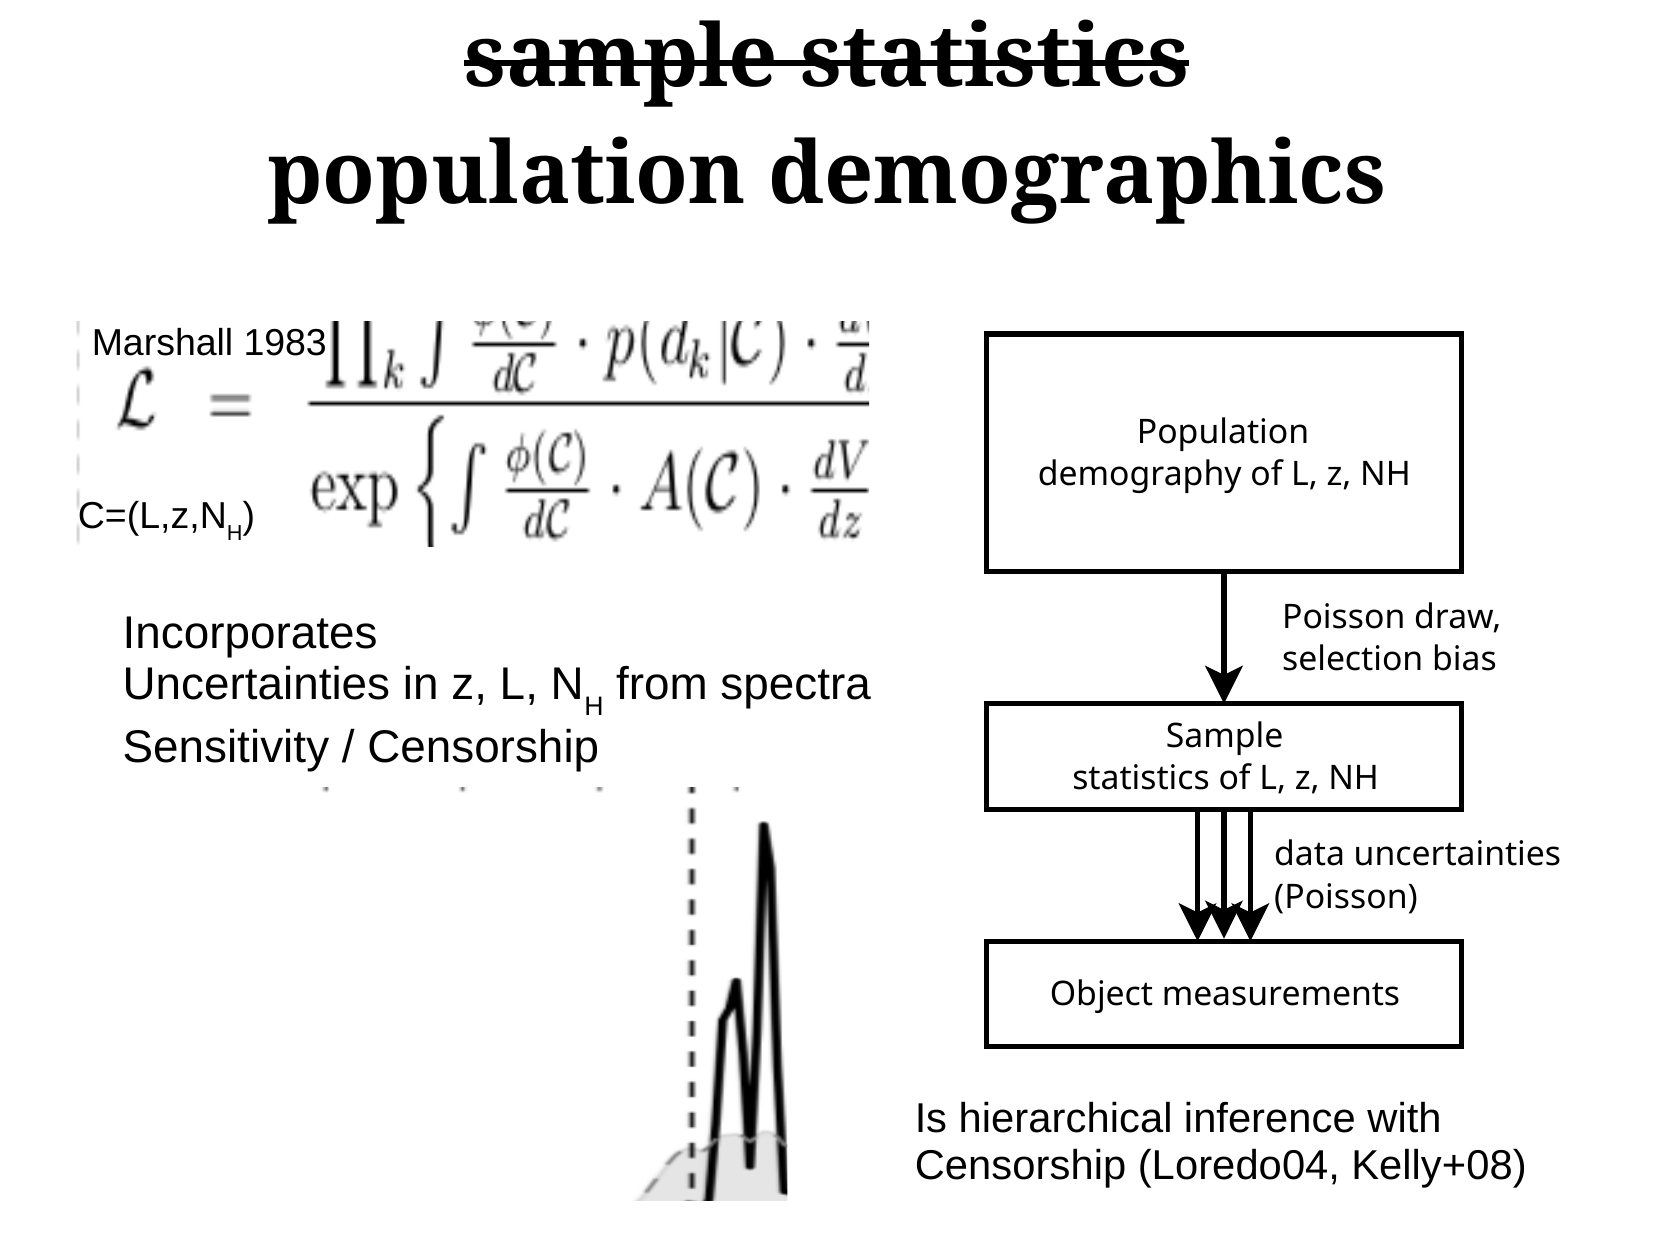

# sample statistics population demographics
Marshall 1983
C=(L,z,NH)
Incorporates
Uncertainties in z, L, NH from spectra
Sensitivity / Censorship
Is hierarchical inference with Censorship (Loredo04, Kelly+08)